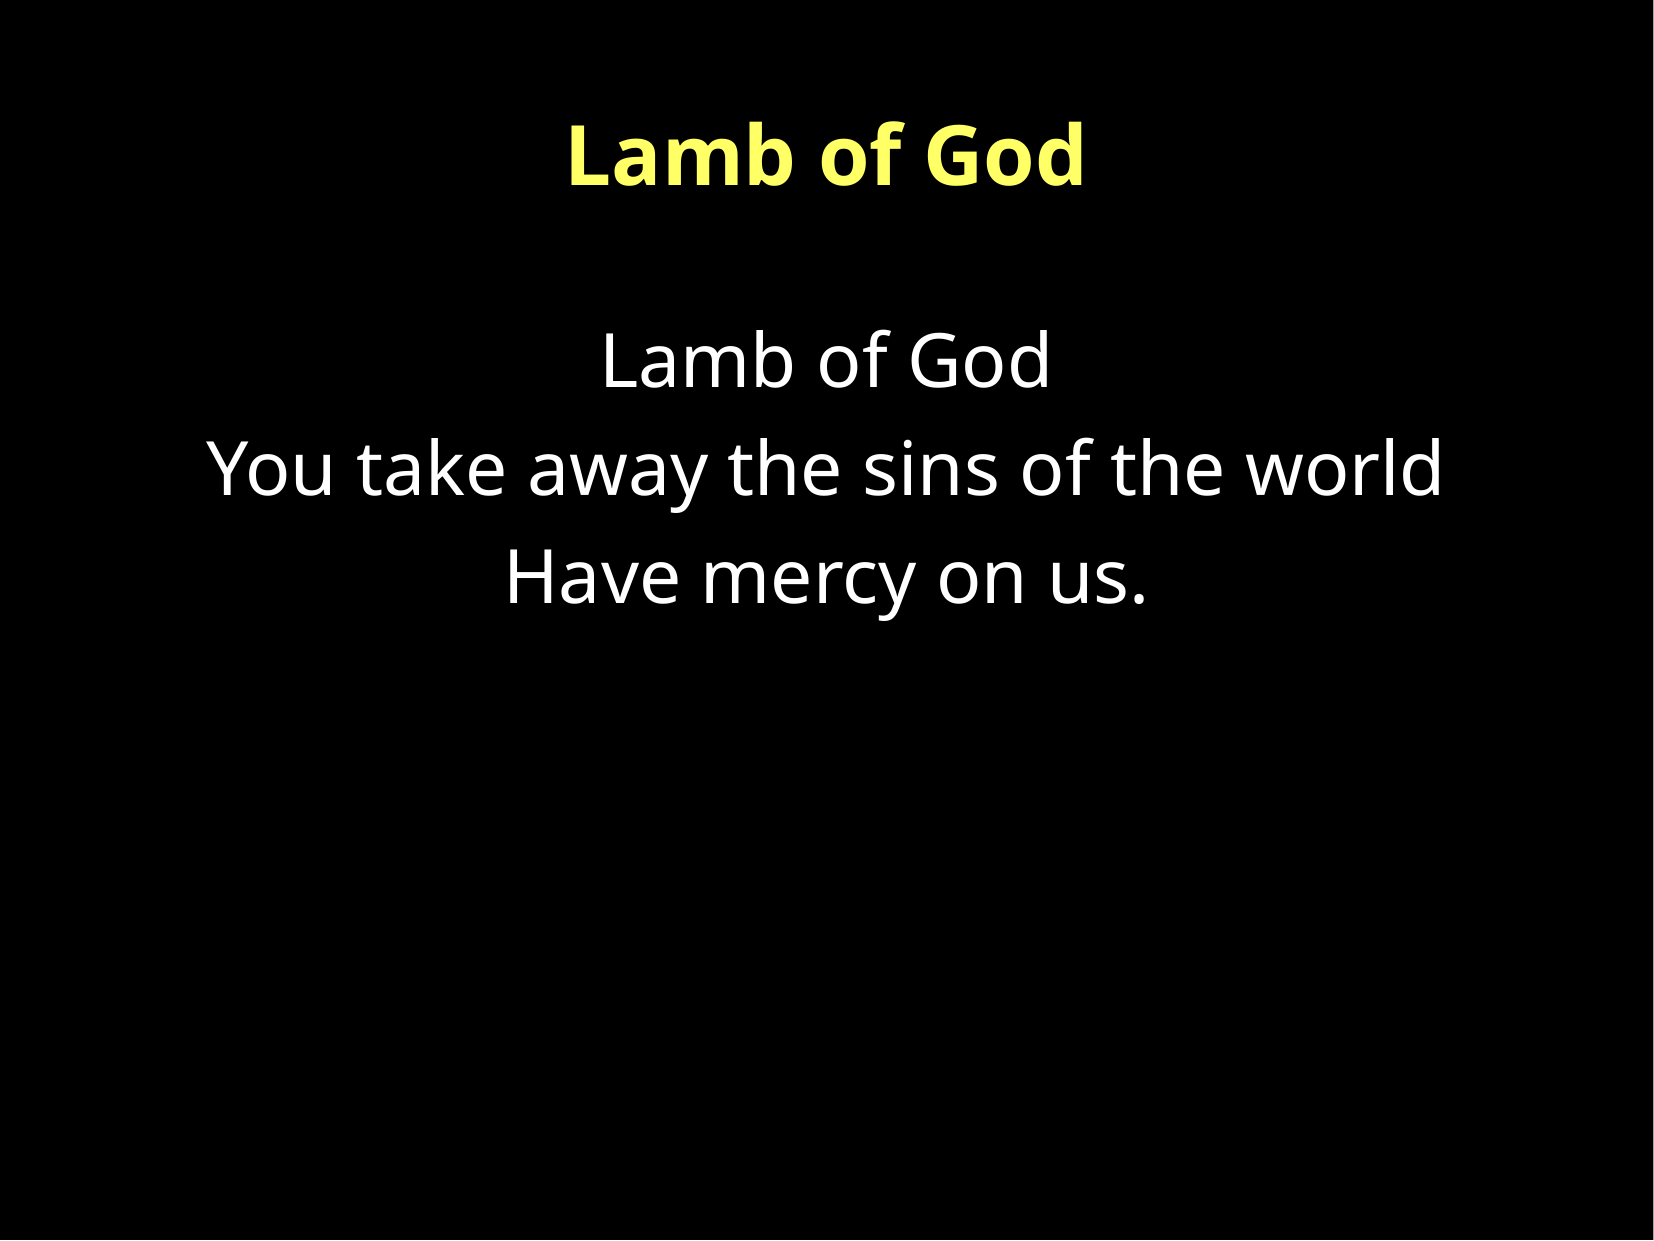

# Lamb of God
Lamb of God
You take away the sins of the world
Have mercy on us.